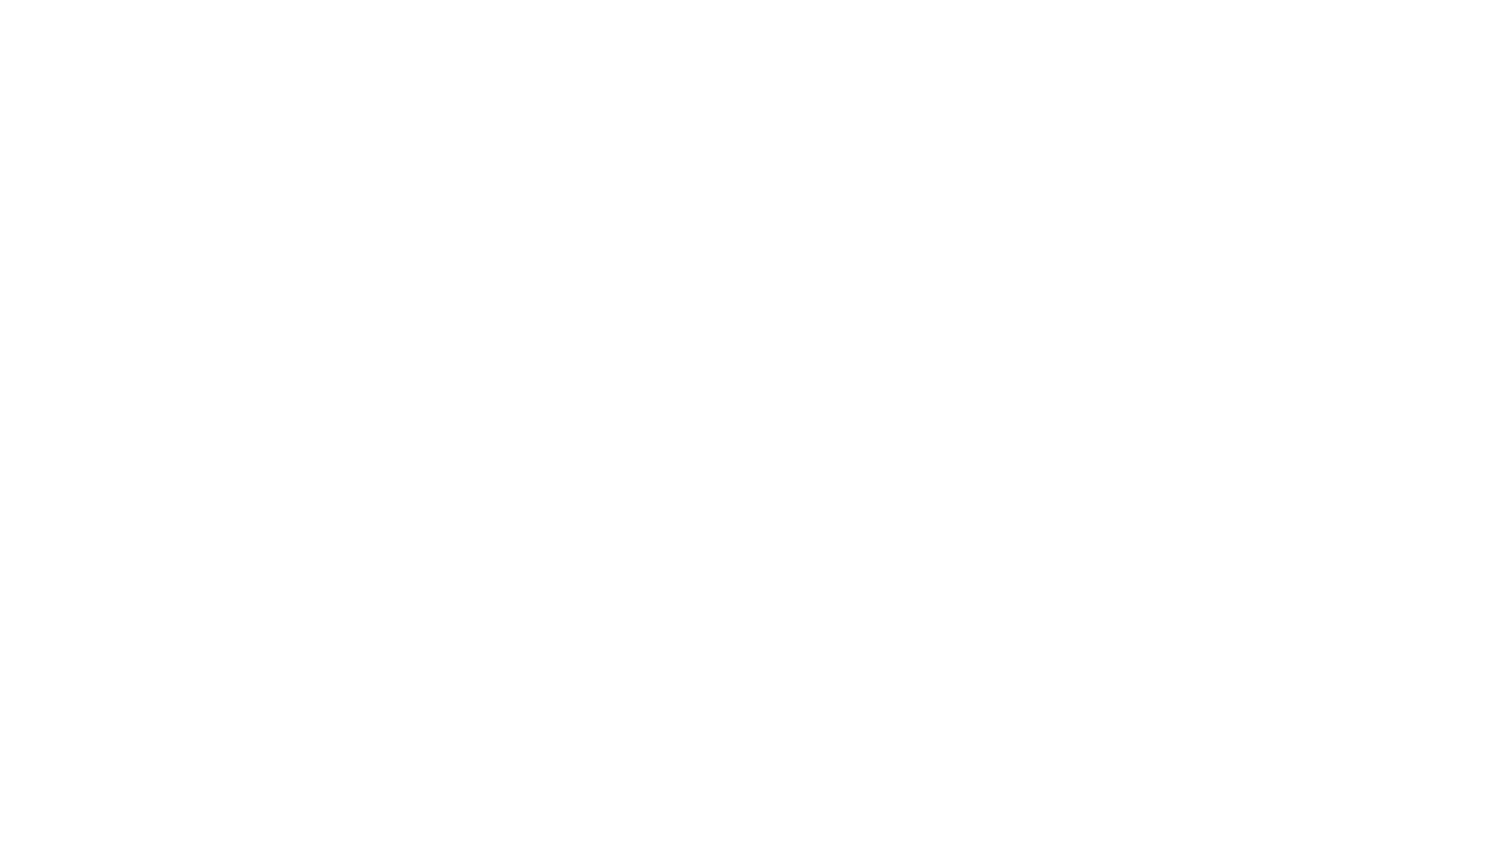

# CONCLUSION
Building a personal portfolio in VS Code using widely accepted web technologies offers beginner developers like Vishal a foundational yet impactful way to showcase abilities, achievements, and facilitate professional networking. The design’s simplicity, skill visualization, and structured sections support both self-promotion and further personal development.